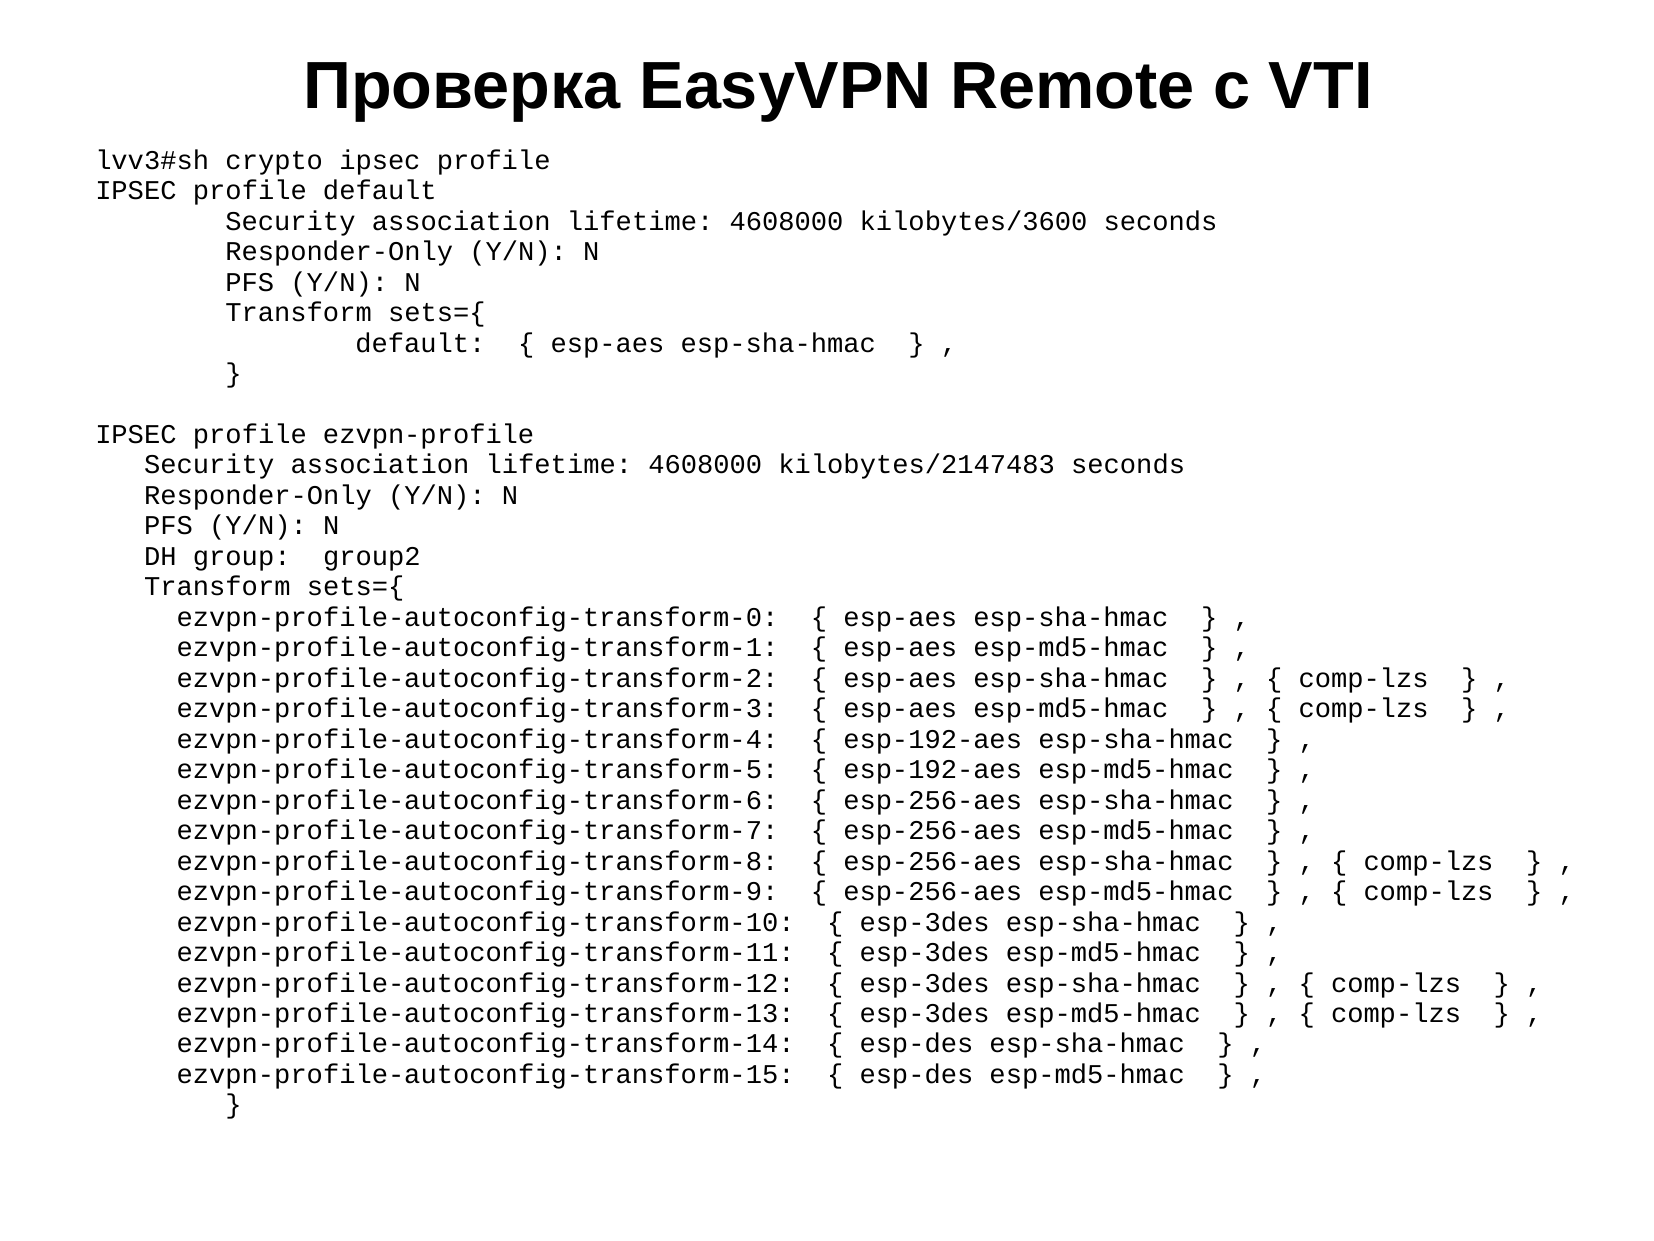

Проверка EasyVPN Remote с VTI
# lvv3#sh crypto ipsec profile
IPSEC profile default
 Security association lifetime: 4608000 kilobytes/3600 seconds
 Responder-Only (Y/N): N
 PFS (Y/N): N
 Transform sets={
 default: { esp-aes esp-sha-hmac } ,
 }
IPSEC profile ezvpn-profile
 Security association lifetime: 4608000 kilobytes/2147483 seconds
 Responder-Only (Y/N): N
 PFS (Y/N): N
 DH group: group2
 Transform sets={
 ezvpn-profile-autoconfig-transform-0: { esp-aes esp-sha-hmac } ,
 ezvpn-profile-autoconfig-transform-1: { esp-aes esp-md5-hmac } ,
 ezvpn-profile-autoconfig-transform-2: { esp-aes esp-sha-hmac } , { comp-lzs } ,
 ezvpn-profile-autoconfig-transform-3: { esp-aes esp-md5-hmac } , { comp-lzs } ,
 ezvpn-profile-autoconfig-transform-4: { esp-192-aes esp-sha-hmac } ,
 ezvpn-profile-autoconfig-transform-5: { esp-192-aes esp-md5-hmac } ,
 ezvpn-profile-autoconfig-transform-6: { esp-256-aes esp-sha-hmac } ,
 ezvpn-profile-autoconfig-transform-7: { esp-256-aes esp-md5-hmac } ,
 ezvpn-profile-autoconfig-transform-8: { esp-256-aes esp-sha-hmac } , { comp-lzs } ,
 ezvpn-profile-autoconfig-transform-9: { esp-256-aes esp-md5-hmac } , { comp-lzs } ,
 ezvpn-profile-autoconfig-transform-10: { esp-3des esp-sha-hmac } ,
 ezvpn-profile-autoconfig-transform-11: { esp-3des esp-md5-hmac } ,
 ezvpn-profile-autoconfig-transform-12: { esp-3des esp-sha-hmac } , { comp-lzs } ,
 ezvpn-profile-autoconfig-transform-13: { esp-3des esp-md5-hmac } , { comp-lzs } ,
 ezvpn-profile-autoconfig-transform-14: { esp-des esp-sha-hmac } ,
 ezvpn-profile-autoconfig-transform-15: { esp-des esp-md5-hmac } ,
 }